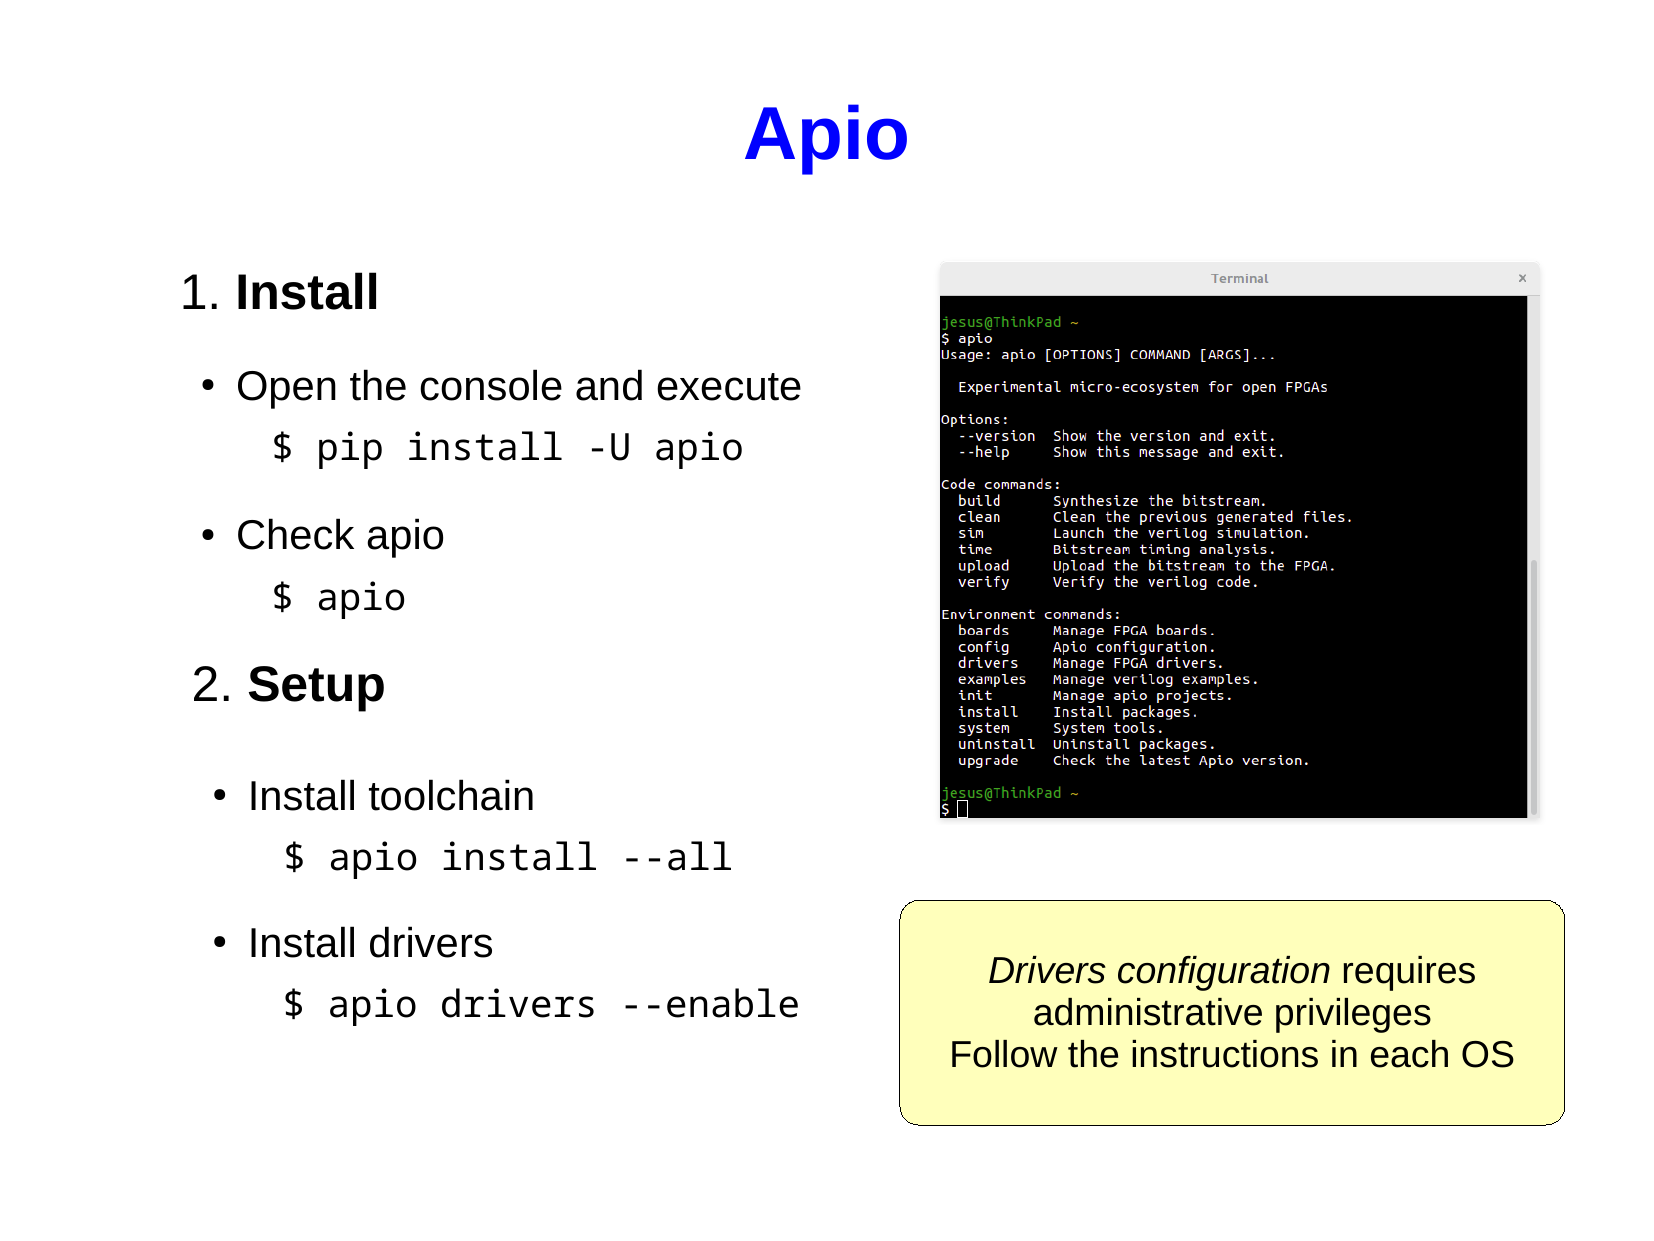

# Apio
1. Install
Open the console and execute
$ pip install -U apio
Check apio
$ apio
2. Setup
Install toolchain
$ apio install --all
Install drivers
 $ apio drivers --enable
Drivers configuration requires
administrative privileges
Follow the instructions in each OS